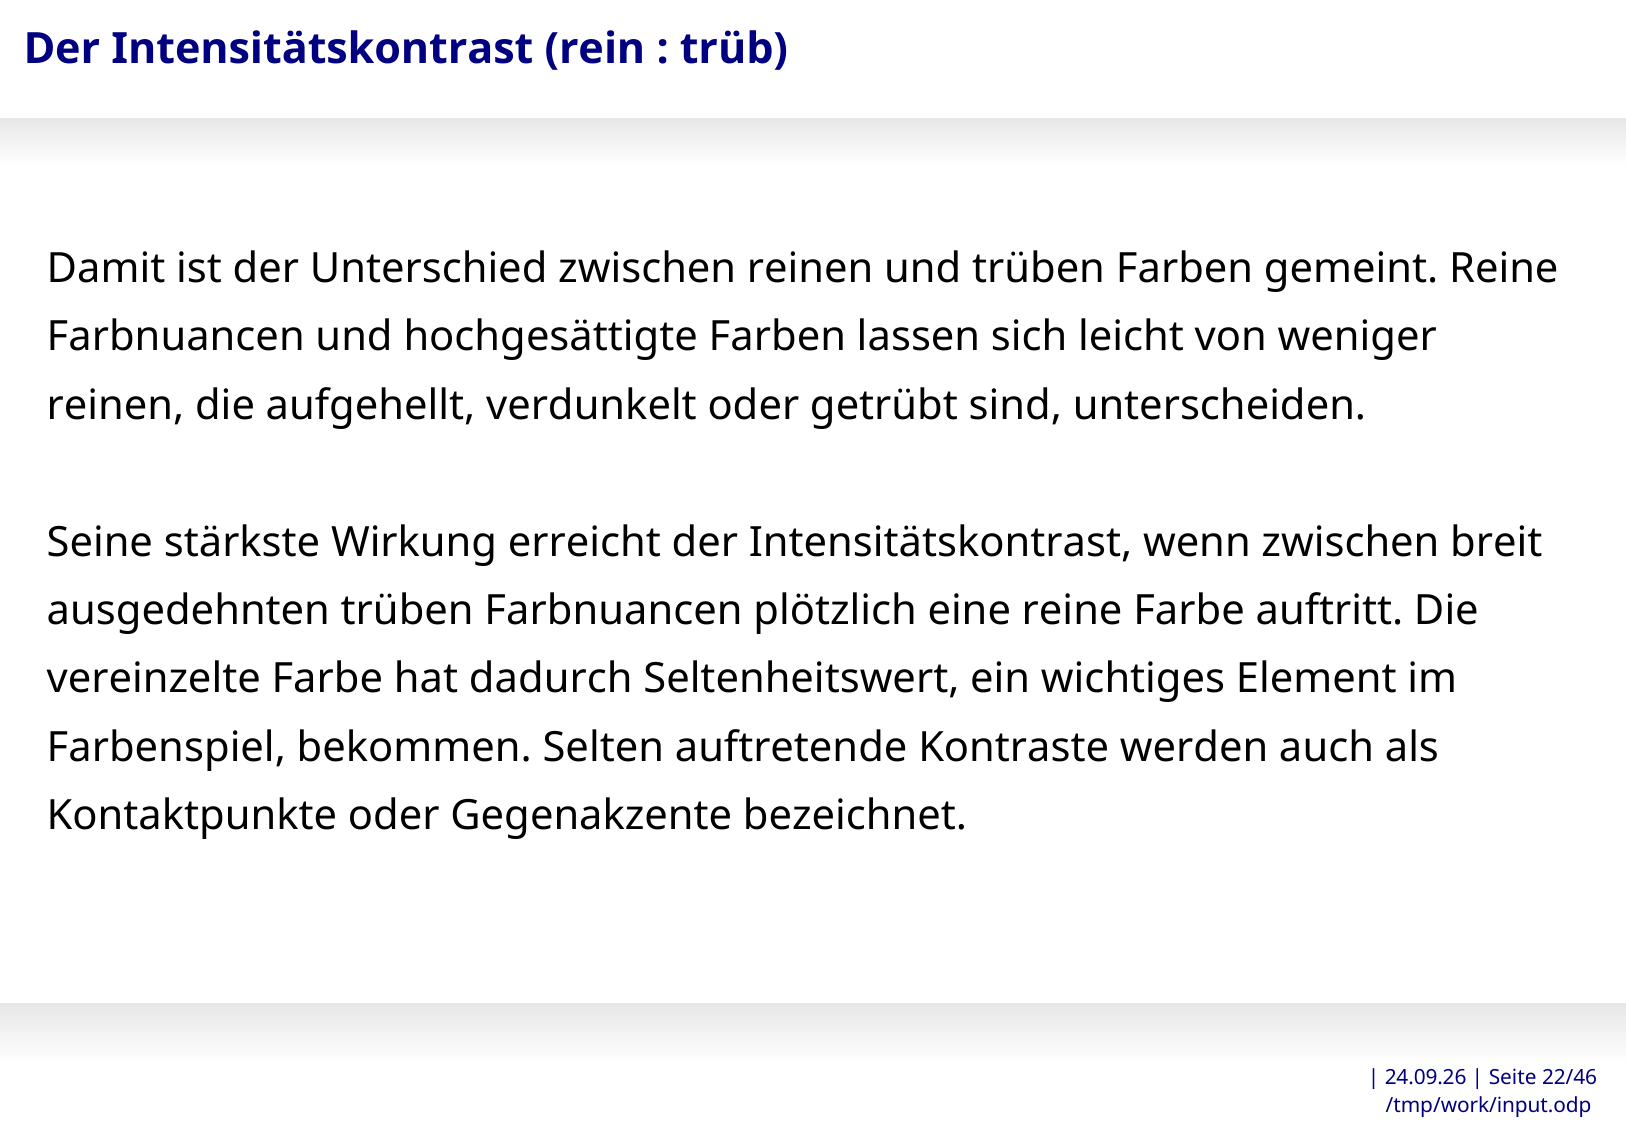

# Der Intensitätskontrast (rein : trüb)
Damit ist der Unterschied zwischen reinen und trüben Farben gemeint. Reine Farbnuancen und hochgesättigte Farben lassen sich leicht von weniger reinen, die aufgehellt, verdunkelt oder getrübt sind, unterscheiden.
Seine stärkste Wirkung erreicht der Intensitätskontrast, wenn zwischen breit ausgedehnten trüben Farbnuancen plötzlich eine reine Farbe auftritt. Die vereinzelte Farbe hat dadurch Seltenheitswert, ein wichtiges Element im Farbenspiel, bekommen. Selten auftretende Kontraste werden auch als Kontaktpunkte oder Gegenakzente bezeichnet.